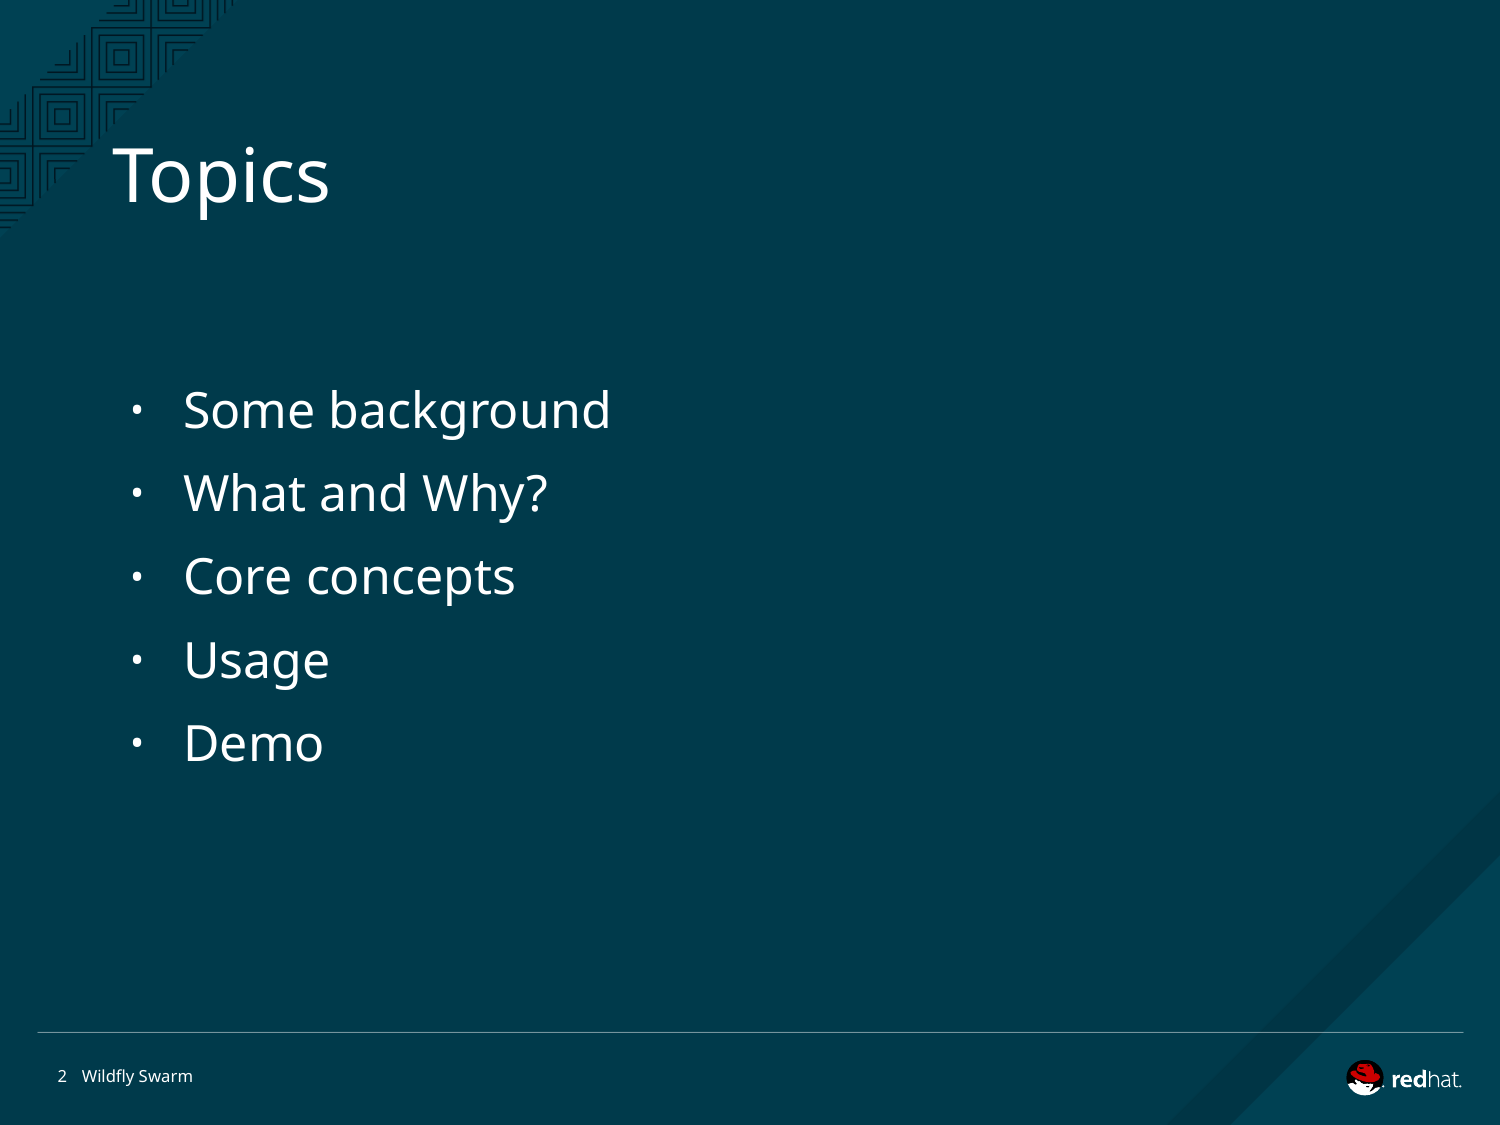

# Topics
Some background
What and Why?
Core concepts
Usage
Demo
2
Wildfly Swarm